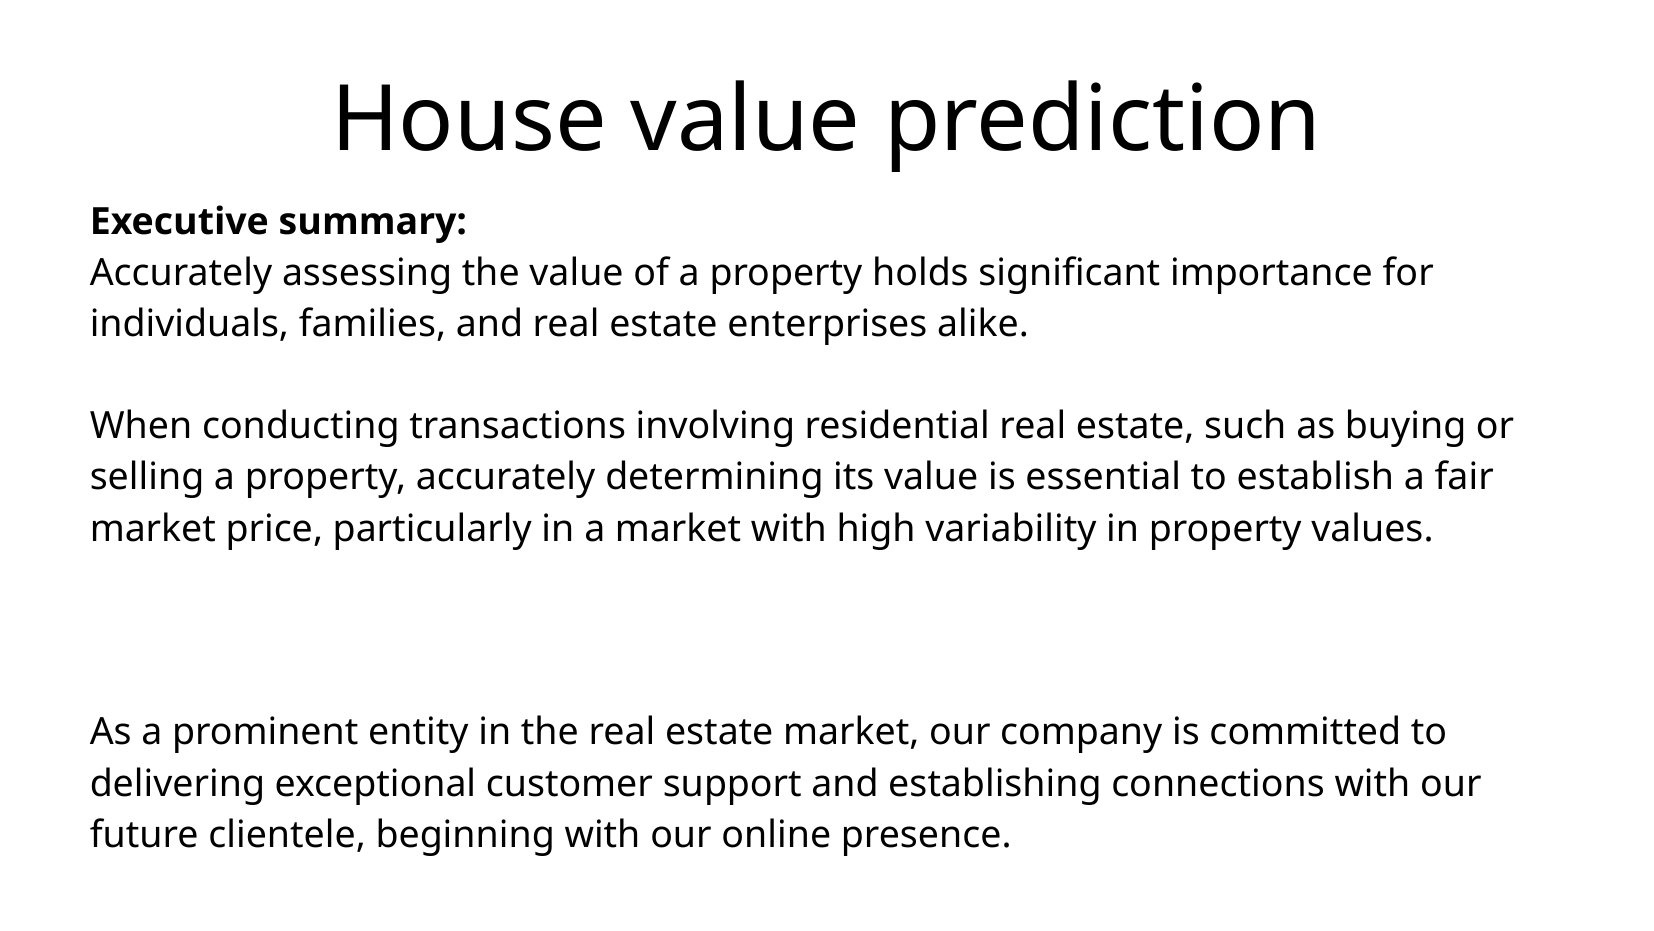

# House value prediction
Executive summary:
Accurately assessing the value of a property holds significant importance for individuals, families, and real estate enterprises alike.
When conducting transactions involving residential real estate, such as buying or selling a property, accurately determining its value is essential to establish a fair market price, particularly in a market with high variability in property values.
As a prominent entity in the real estate market, our company is committed to delivering exceptional customer support and establishing connections with our future clientele, beginning with our online presence.